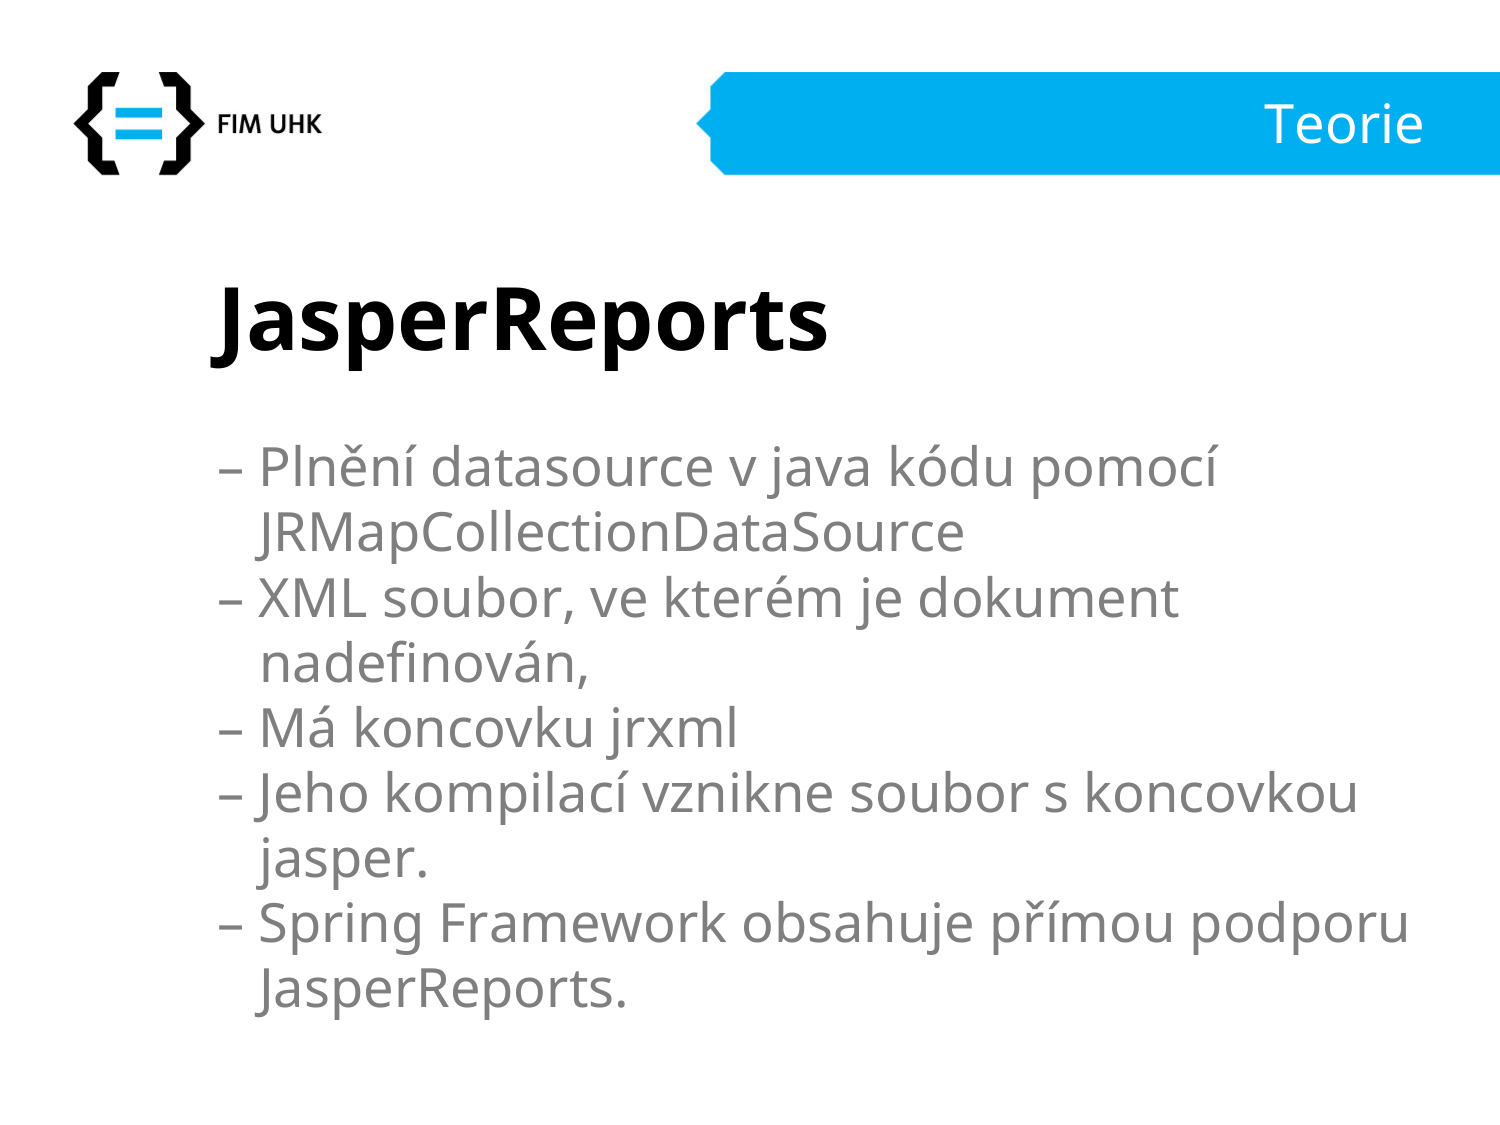

# Teorie
JasperReports
– Plnění datasource v java kódu pomocí
 JRMapCollectionDataSource
– XML soubor, ve kterém je dokument
 nadefinován,
– Má koncovku jrxml
– Jeho kompilací vznikne soubor s koncovkou
 jasper.
– Spring Framework obsahuje přímou podporu
 JasperReports.